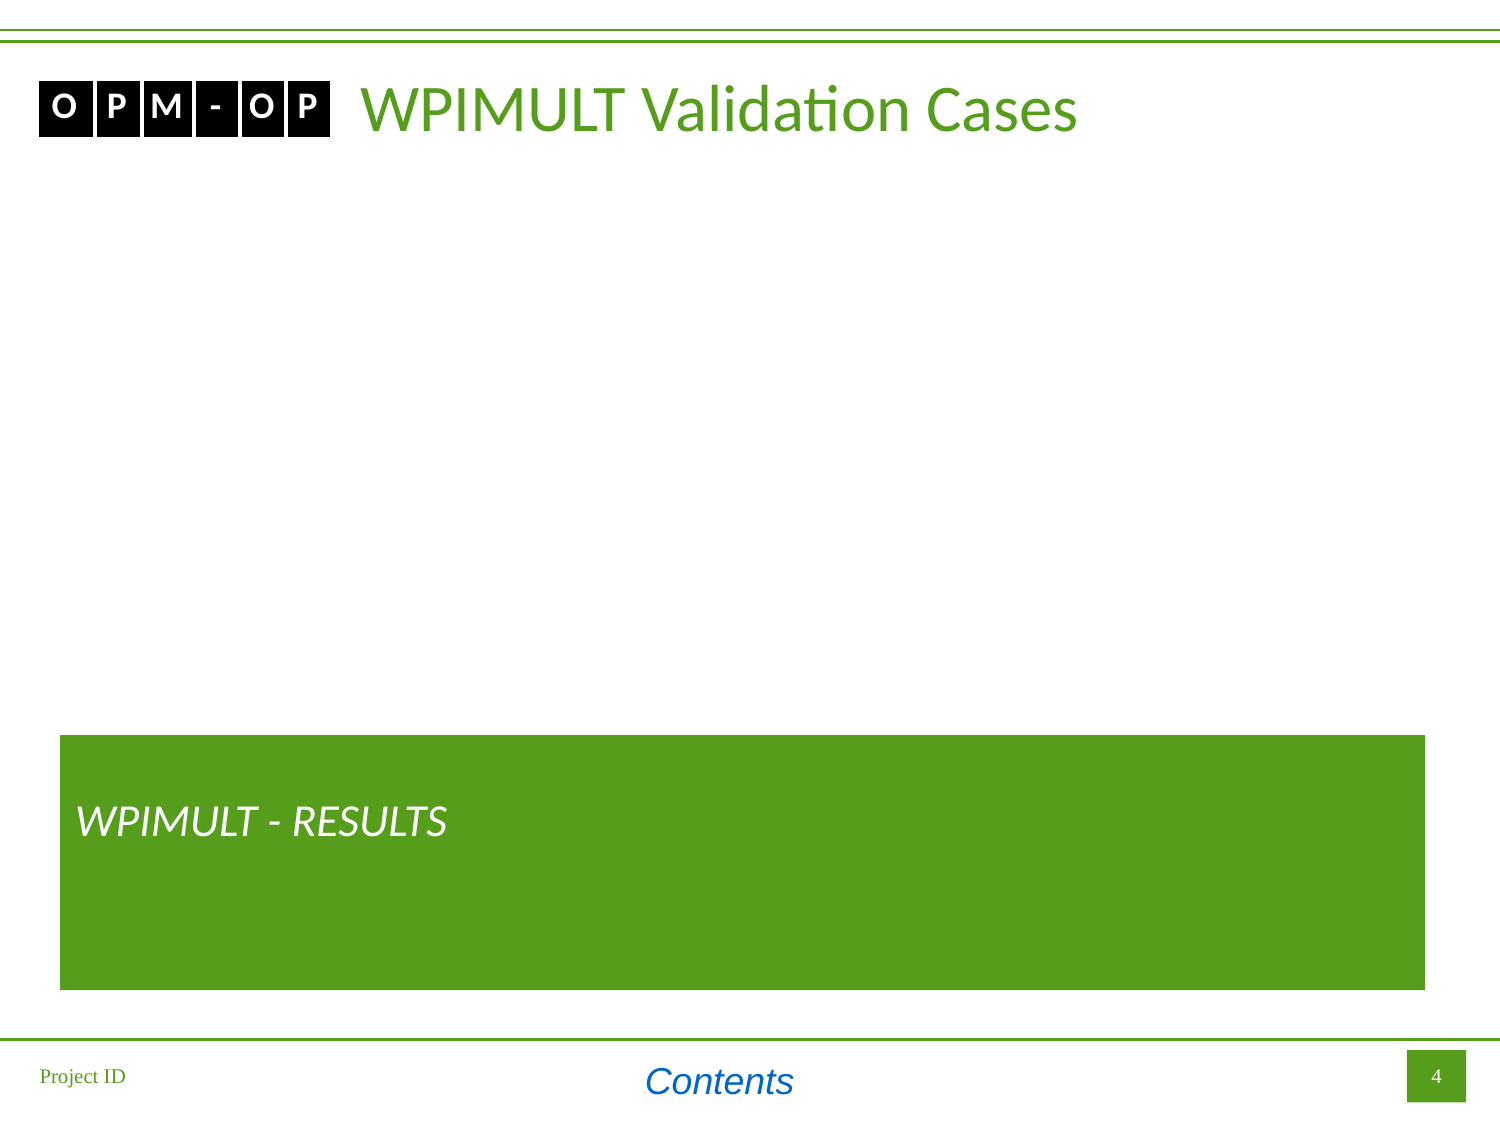

# WPIMULT Validation Cases
WPIMULT - Results
Project ID
4